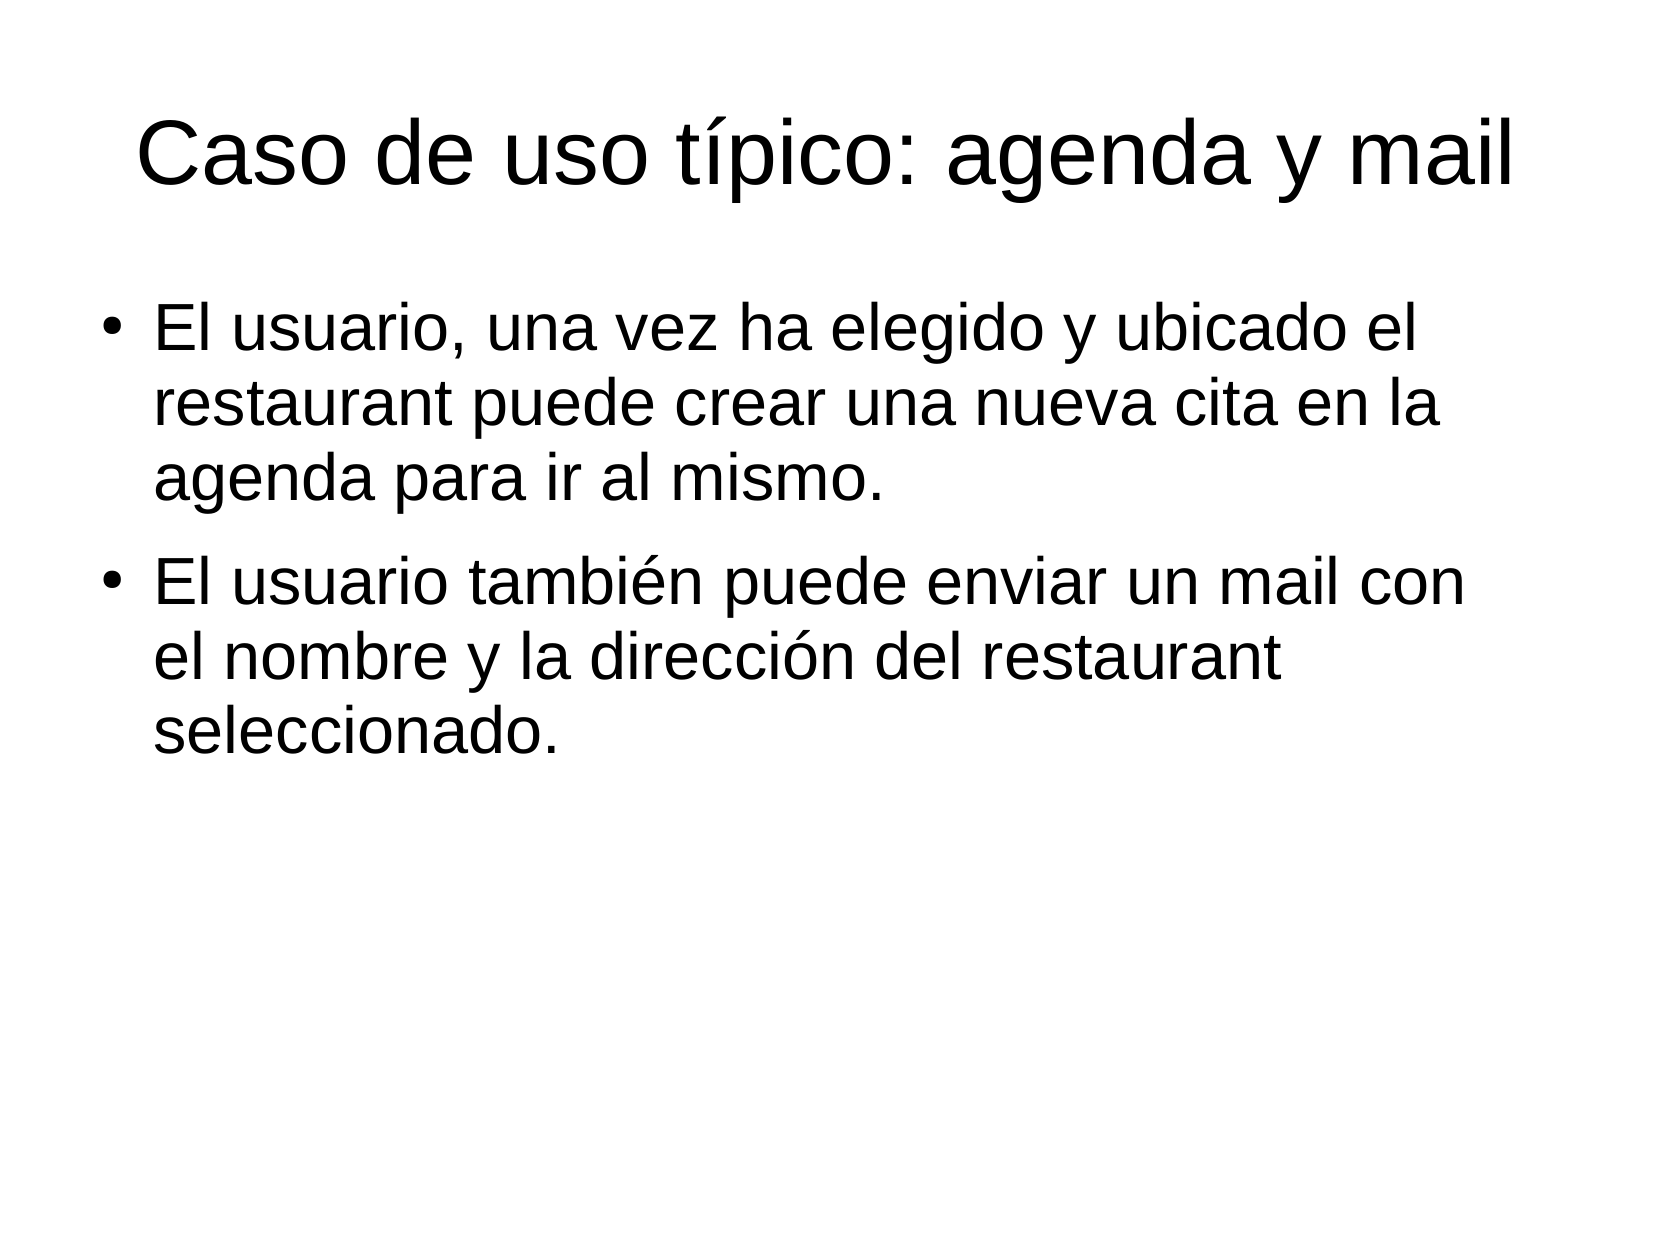

# Caso de uso típico: agenda y mail
El usuario, una vez ha elegido y ubicado el restaurant puede crear una nueva cita en la agenda para ir al mismo.
El usuario también puede enviar un mail con el nombre y la dirección del restaurant seleccionado.